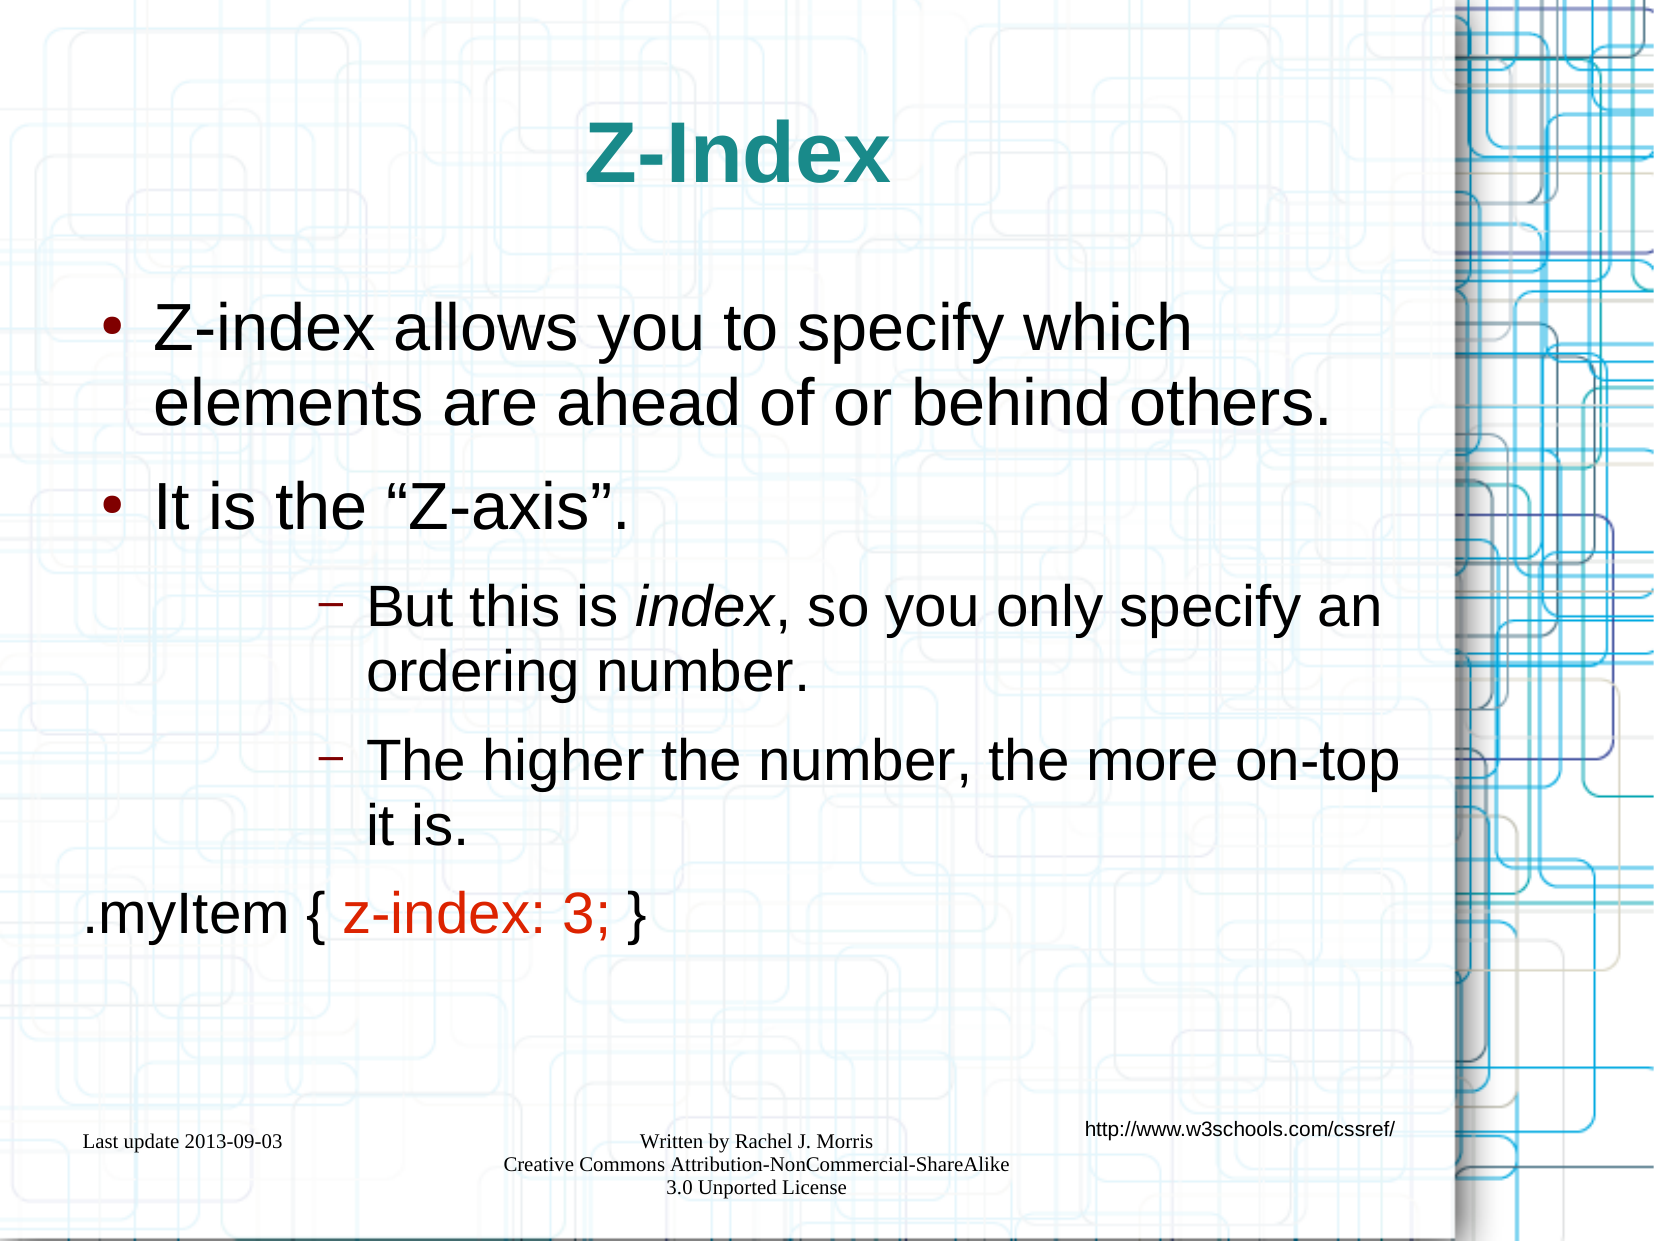

# Z-Index
Z-index allows you to specify which elements are ahead of or behind others.
It is the “Z-axis”.
But this is index, so you only specify an ordering number.
The higher the number, the more on-top it is.
.myItem { z-index: 3; }
http://www.w3schools.com/cssref/